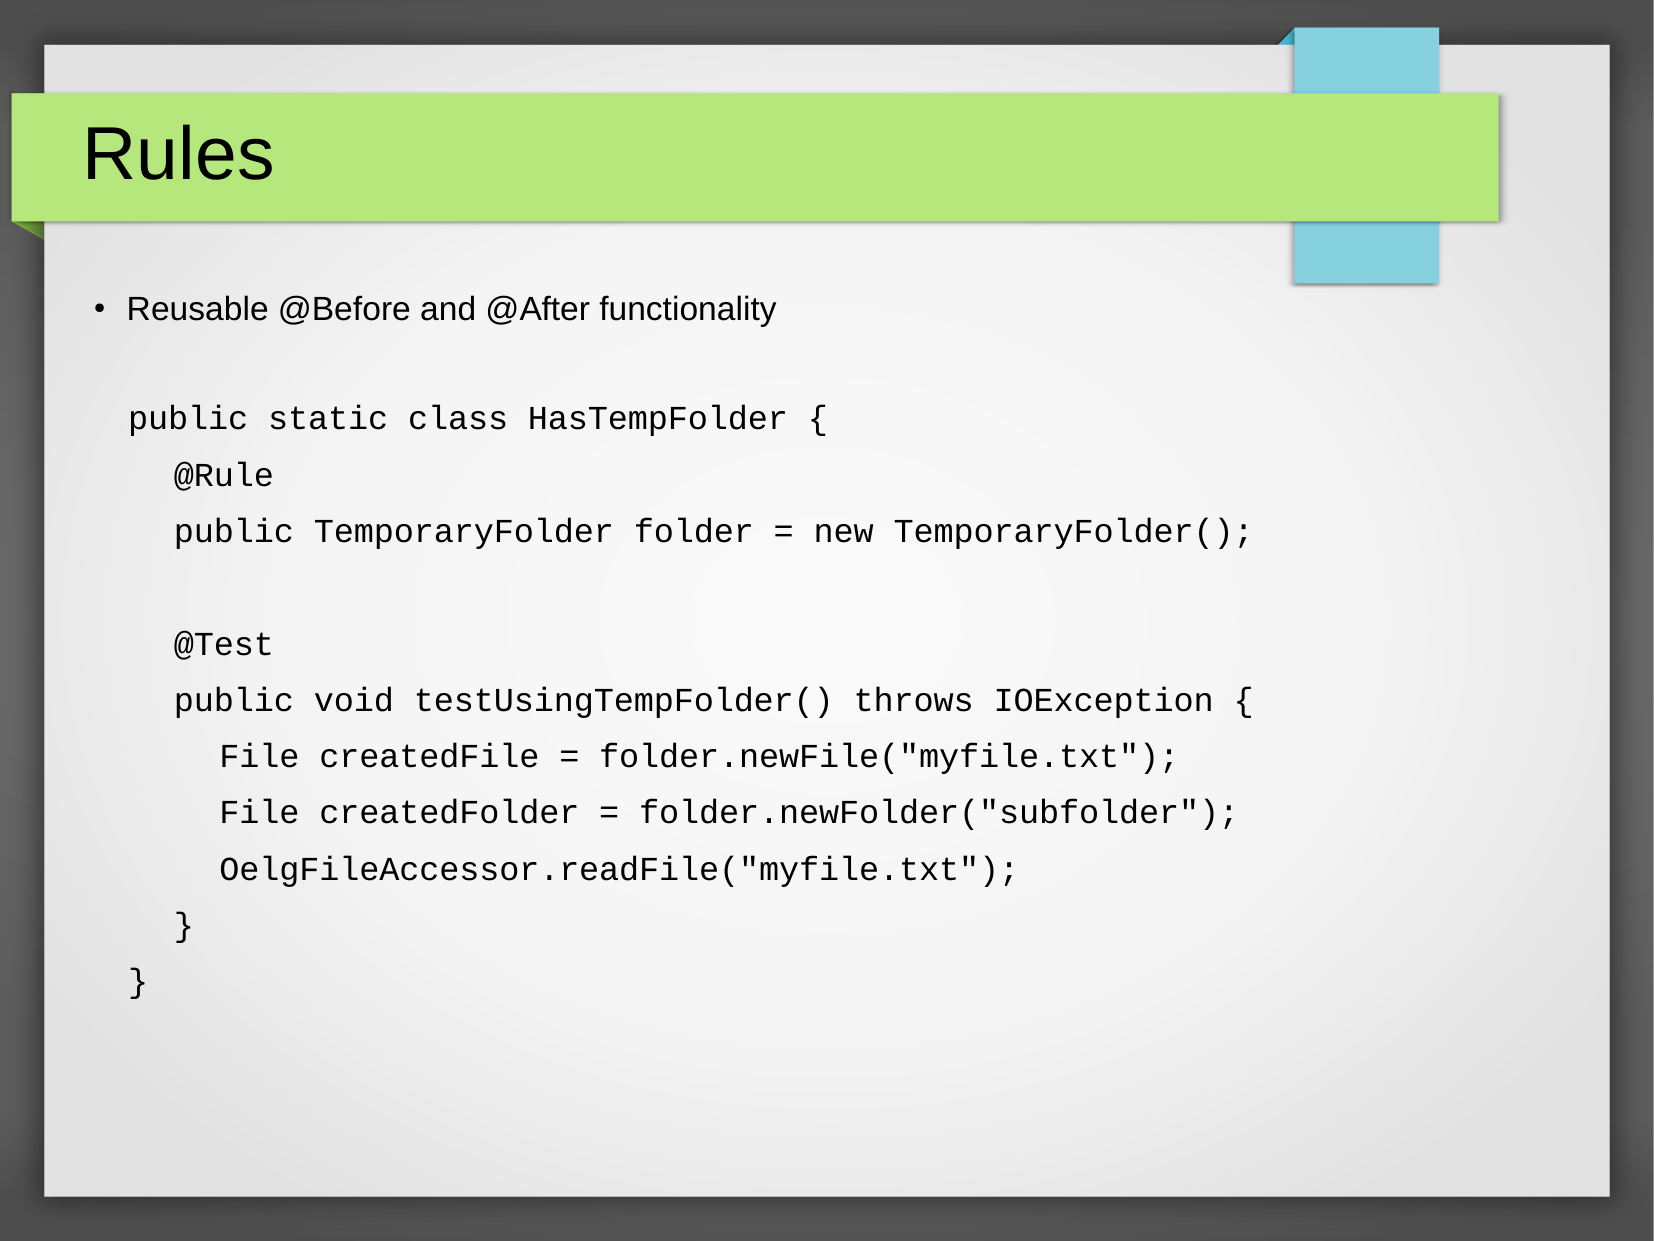

# Rules
Reusable @Before and @After functionality
public static class HasTempFolder {
@Rule
public TemporaryFolder folder = new TemporaryFolder();
@Test
public void testUsingTempFolder() throws IOException {
File createdFile = folder.newFile("myfile.txt");
File createdFolder = folder.newFolder("subfolder");
OelgFileAccessor.readFile("myfile.txt");
}
}